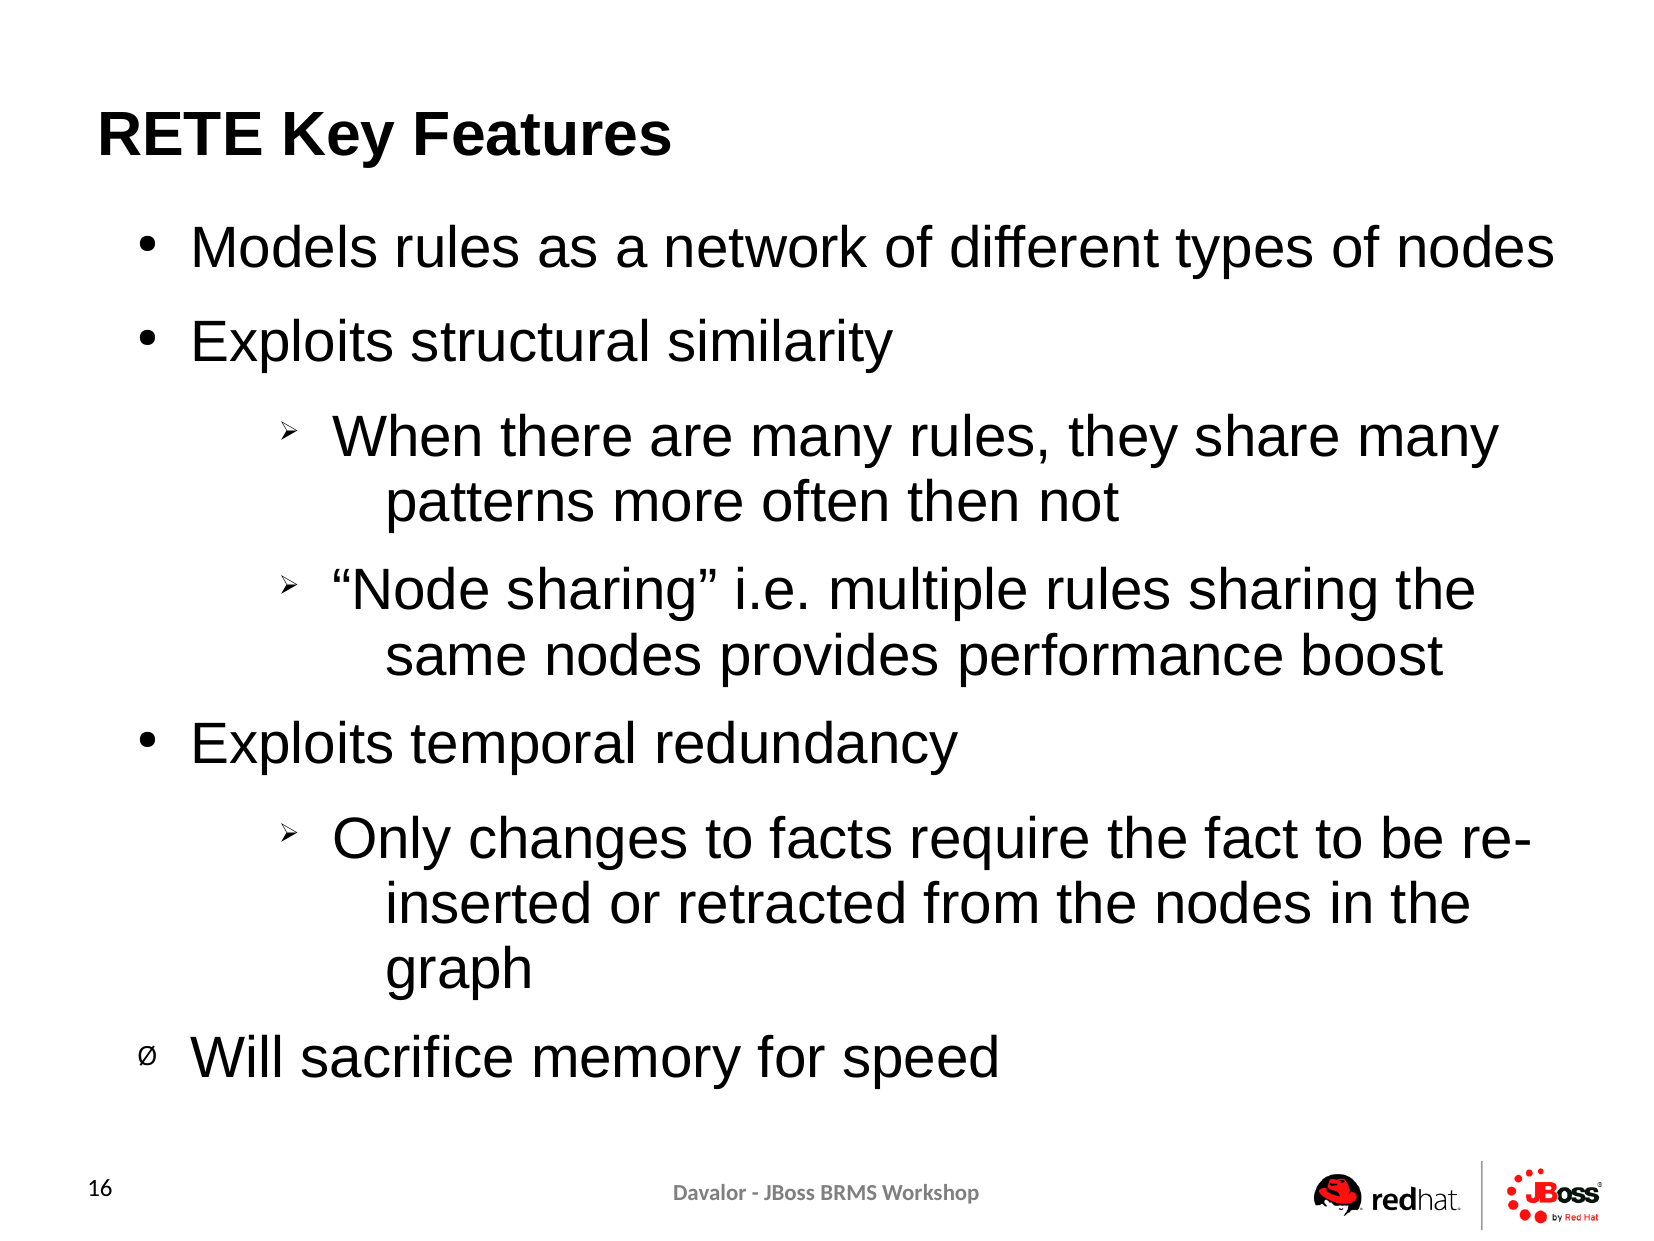

# RETE Key Features
Models rules as a network of different types of nodes
Exploits structural similarity
When there are many rules, they share many patterns more often then not
“Node sharing” i.e. multiple rules sharing the same nodes provides performance boost
Exploits temporal redundancy
Only changes to facts require the fact to be re-inserted or retracted from the nodes in the graph
Will sacrifice memory for speed